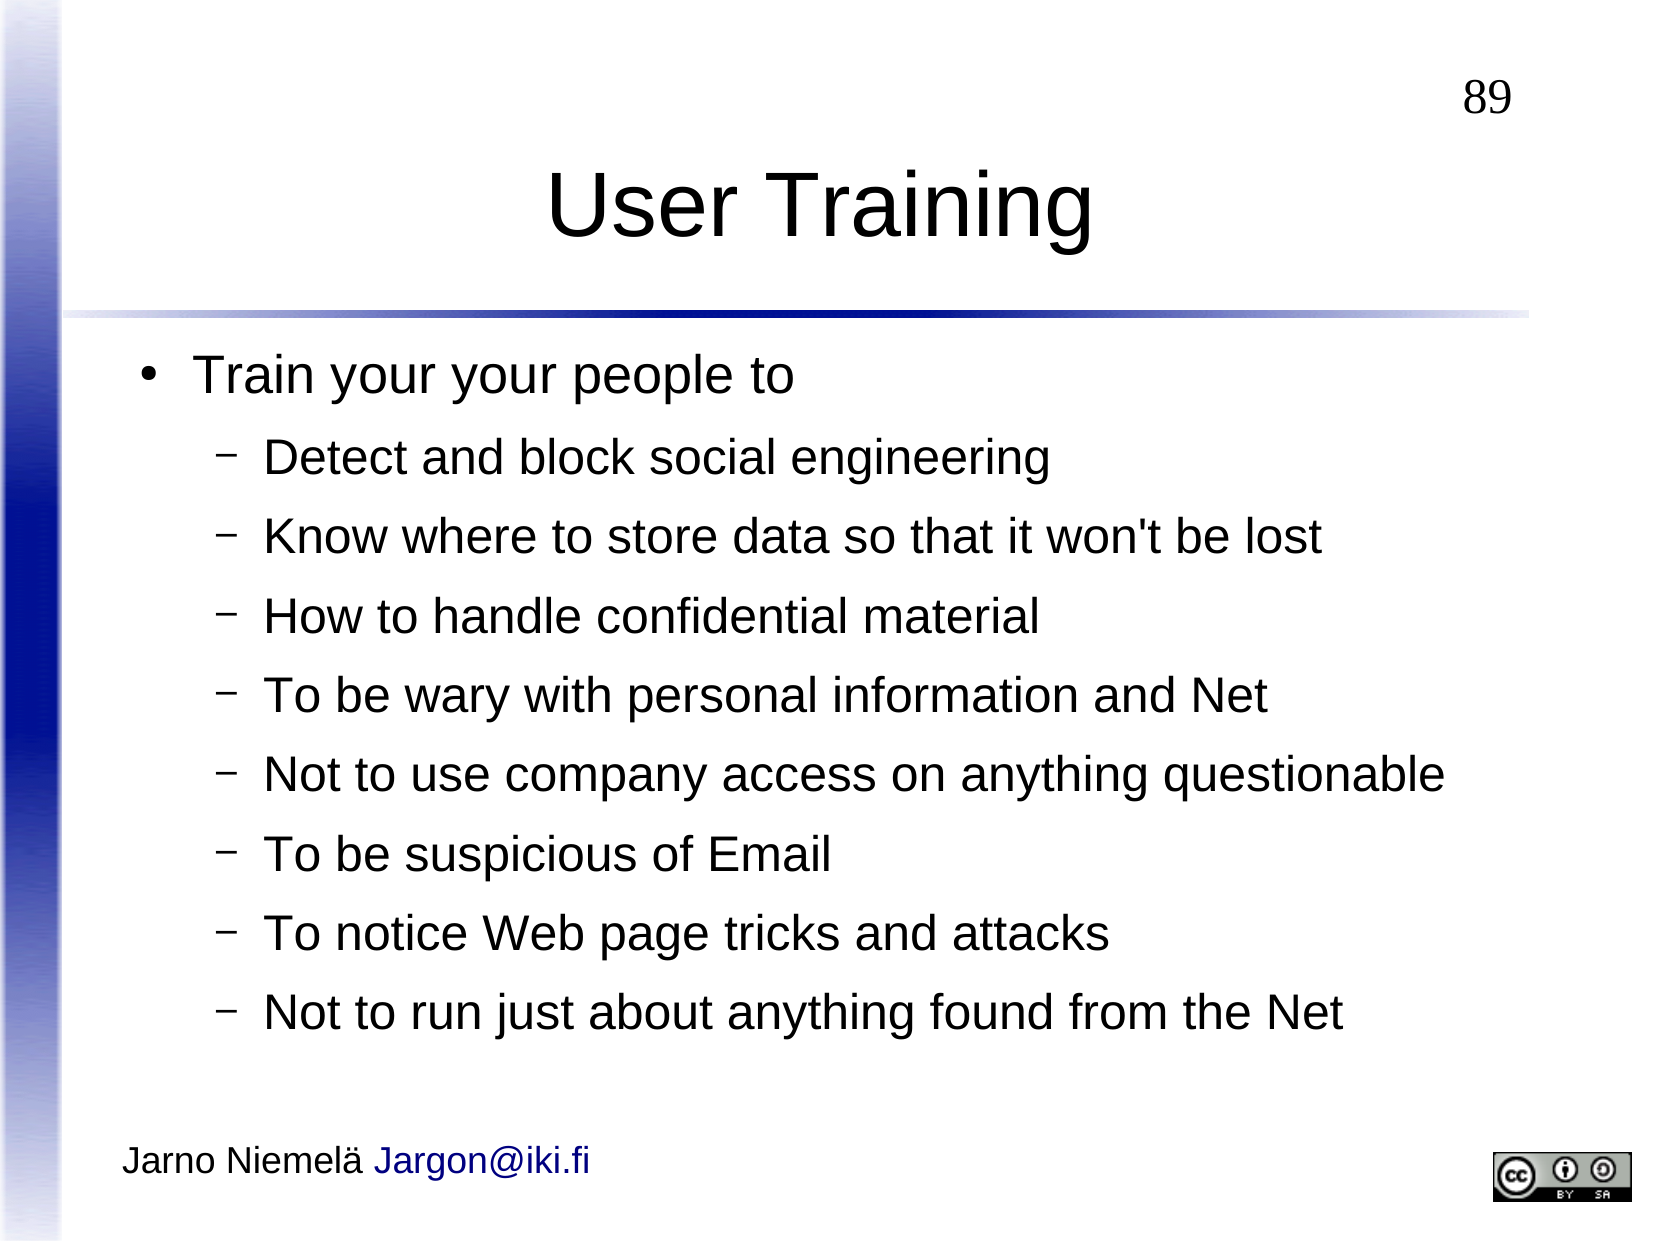

# User Training
Train your your people to
Detect and block social engineering
Know where to store data so that it won't be lost
How to handle confidential material
To be wary with personal information and Net
Not to use company access on anything questionable
To be suspicious of Email
To notice Web page tricks and attacks
Not to run just about anything found from the Net